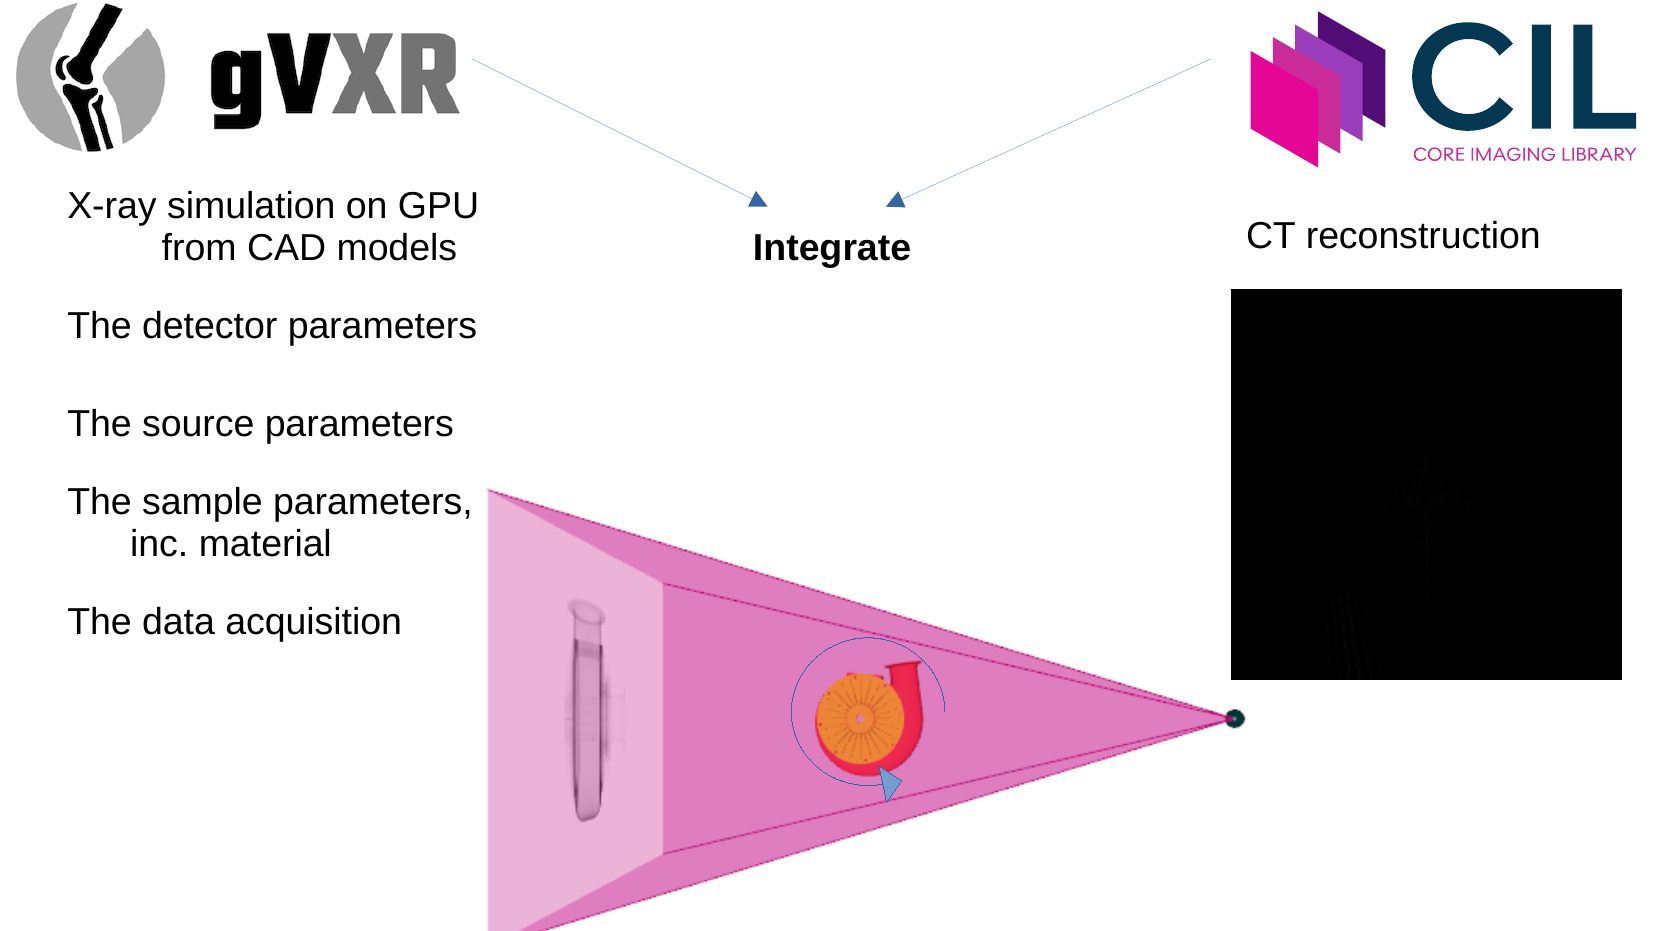

X-ray simulation on GPU
 from CAD models
CT reconstruction
Integrate
The detector parameters
The source parameters
The sample parameters,
 inc. material
The data acquisition